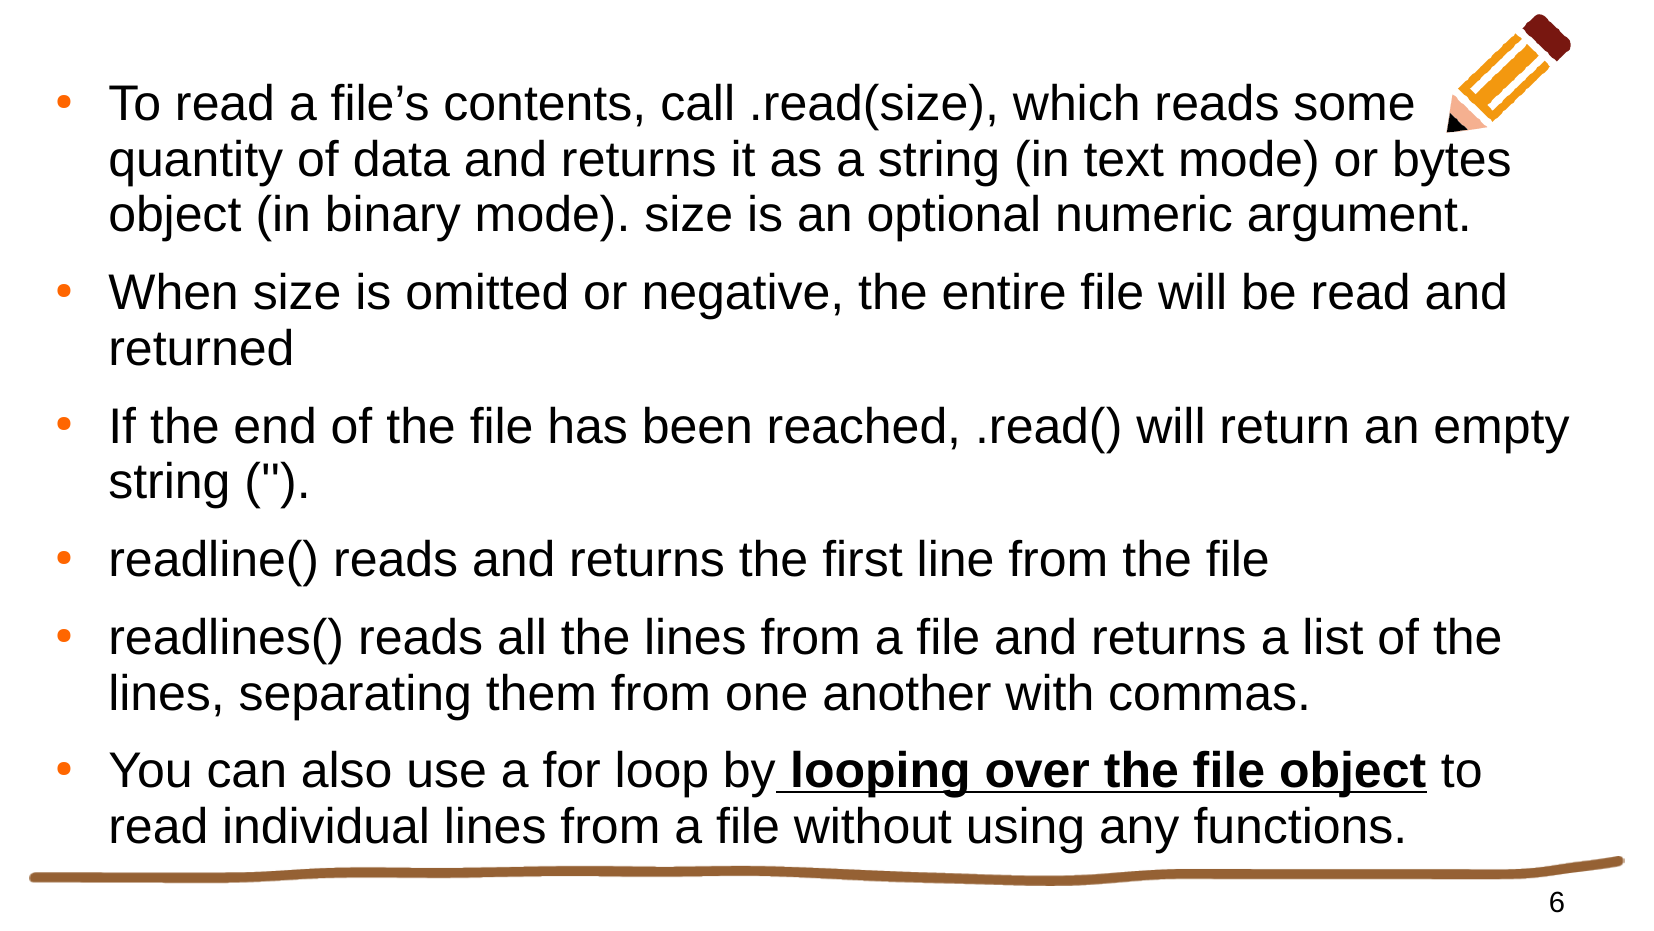

# To read a file’s contents, call .read(size), which reads some quantity of data and returns it as a string (in text mode) or bytes object (in binary mode). size is an optional numeric argument.
When size is omitted or negative, the entire file will be read and returned
If the end of the file has been reached, .read() will return an empty string ('').
readline() reads and returns the first line from the file
readlines() reads all the lines from a file and returns a list of the lines, separating them from one another with commas.
You can also use a for loop by looping over the file object to read individual lines from a file without using any functions.
6